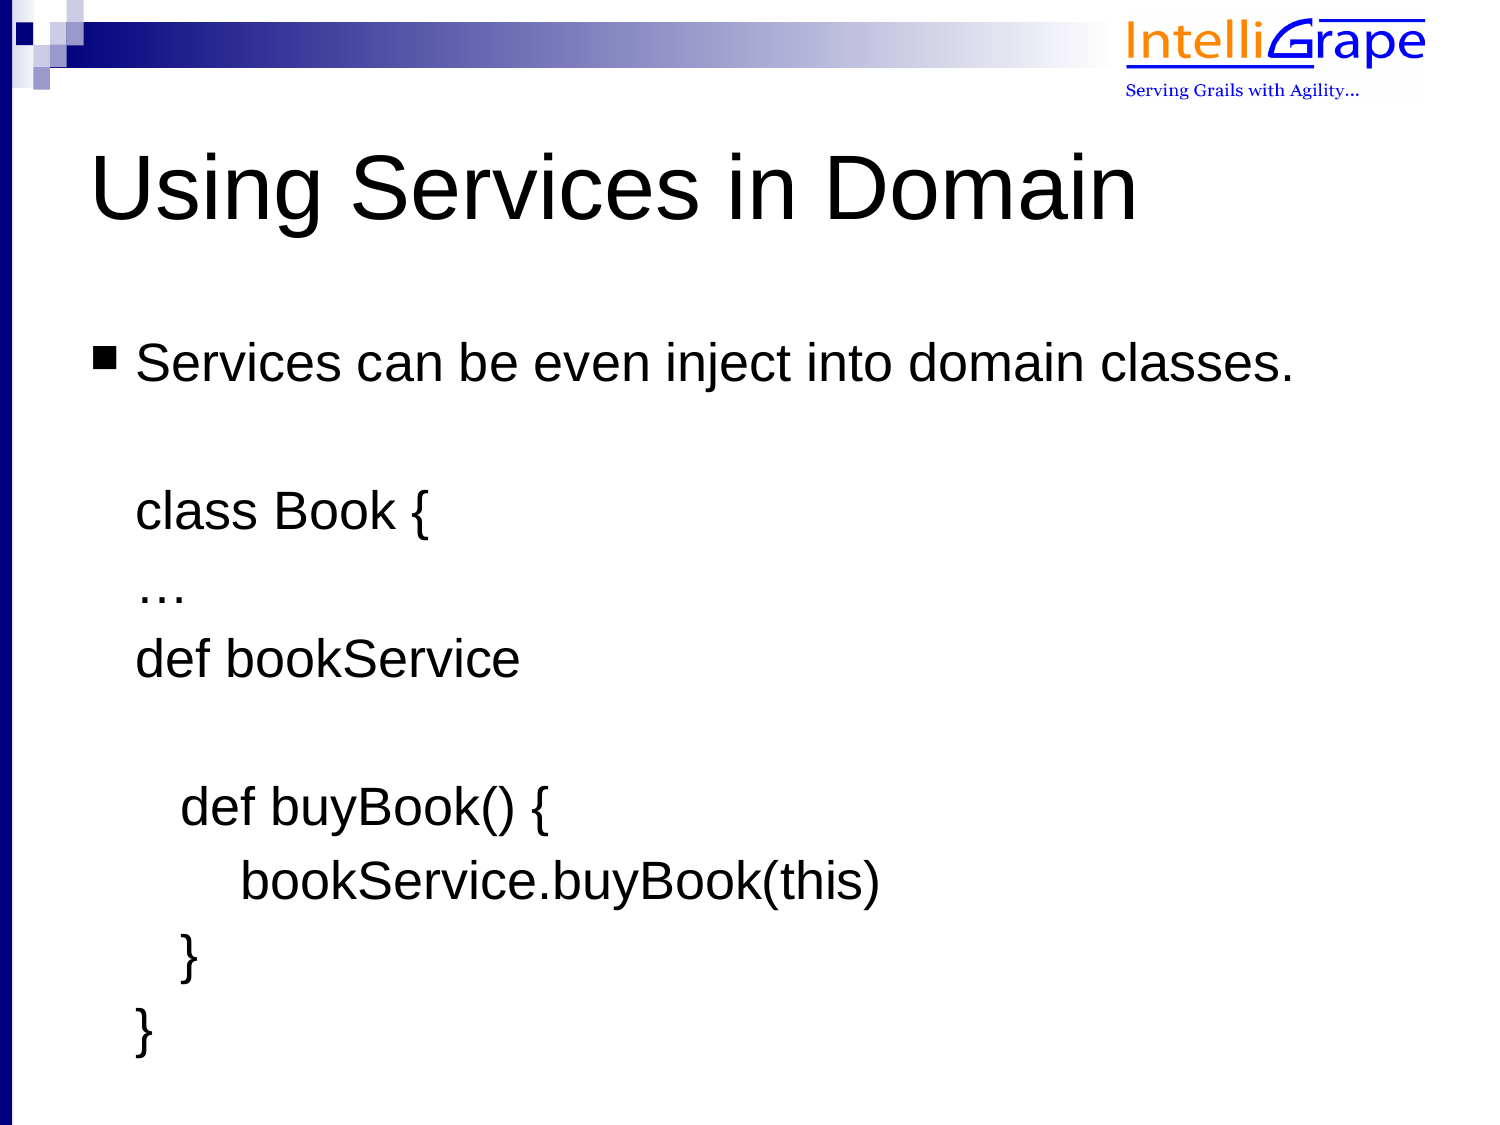

# Using Services in Domain
Services can be even inject into domain classes.
class Book {
…
def bookService
 def buyBook() {
 bookService.buyBook(this)
 }
}